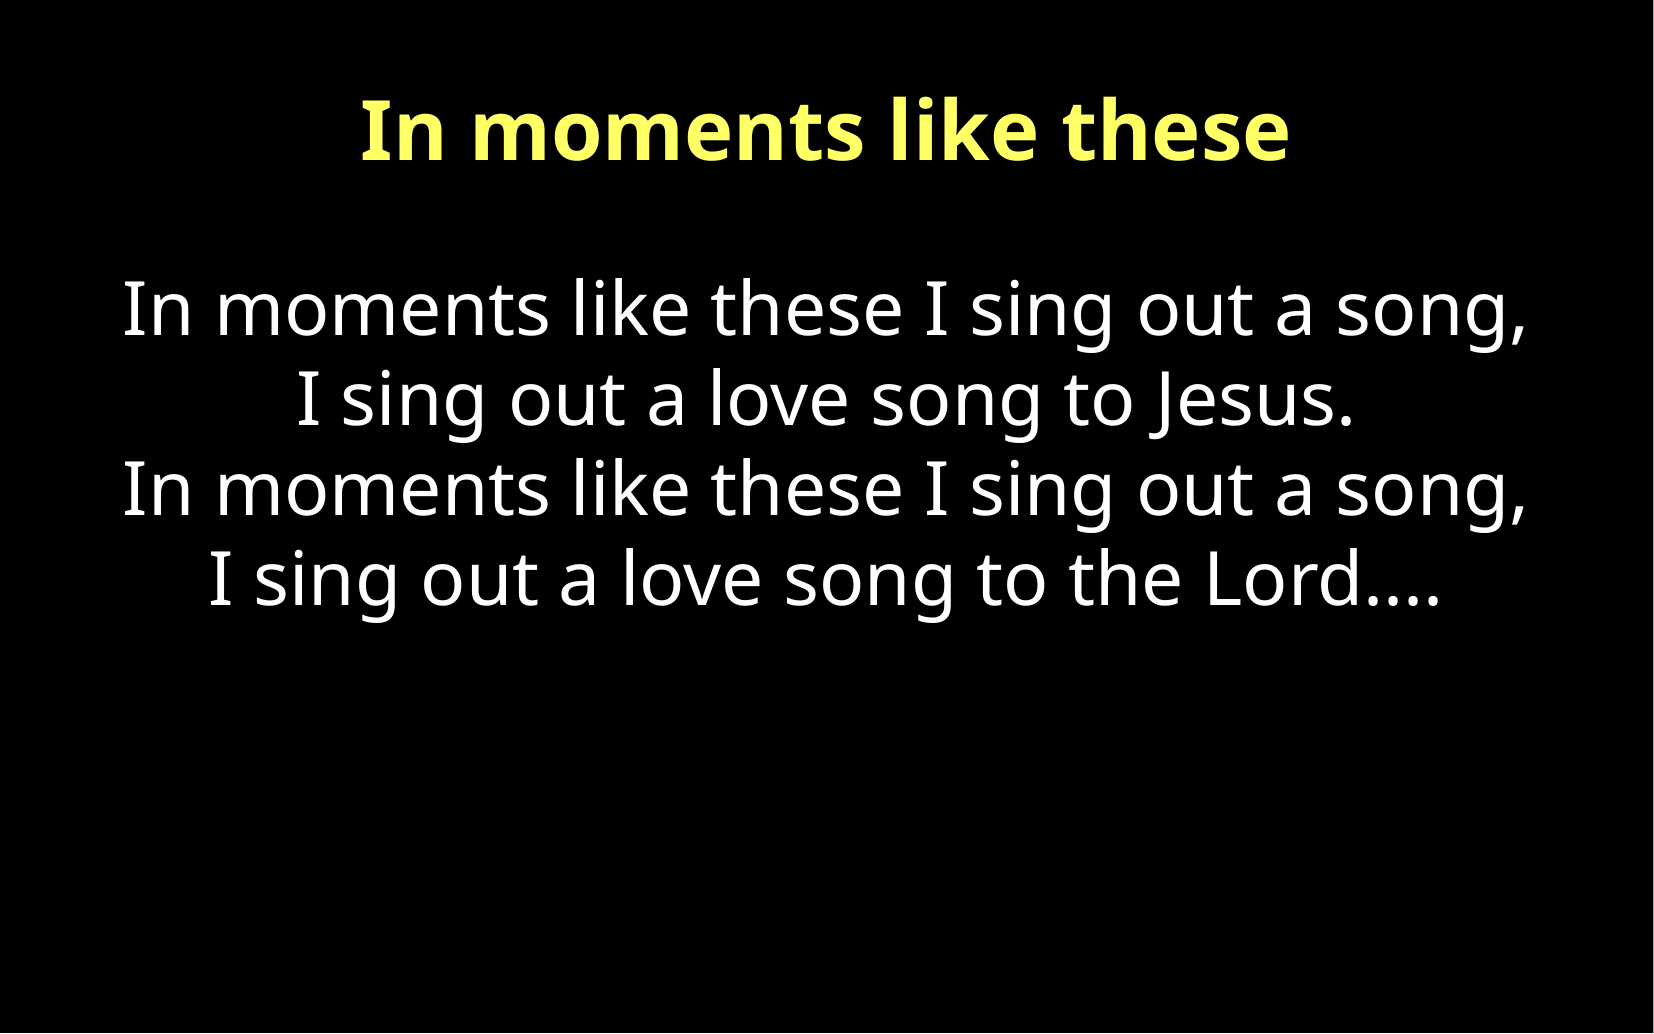

In moments like these
In moments like these I sing out a song,
I sing out a love song to Jesus.
In moments like these I sing out a song,
I sing out a love song to the Lord....